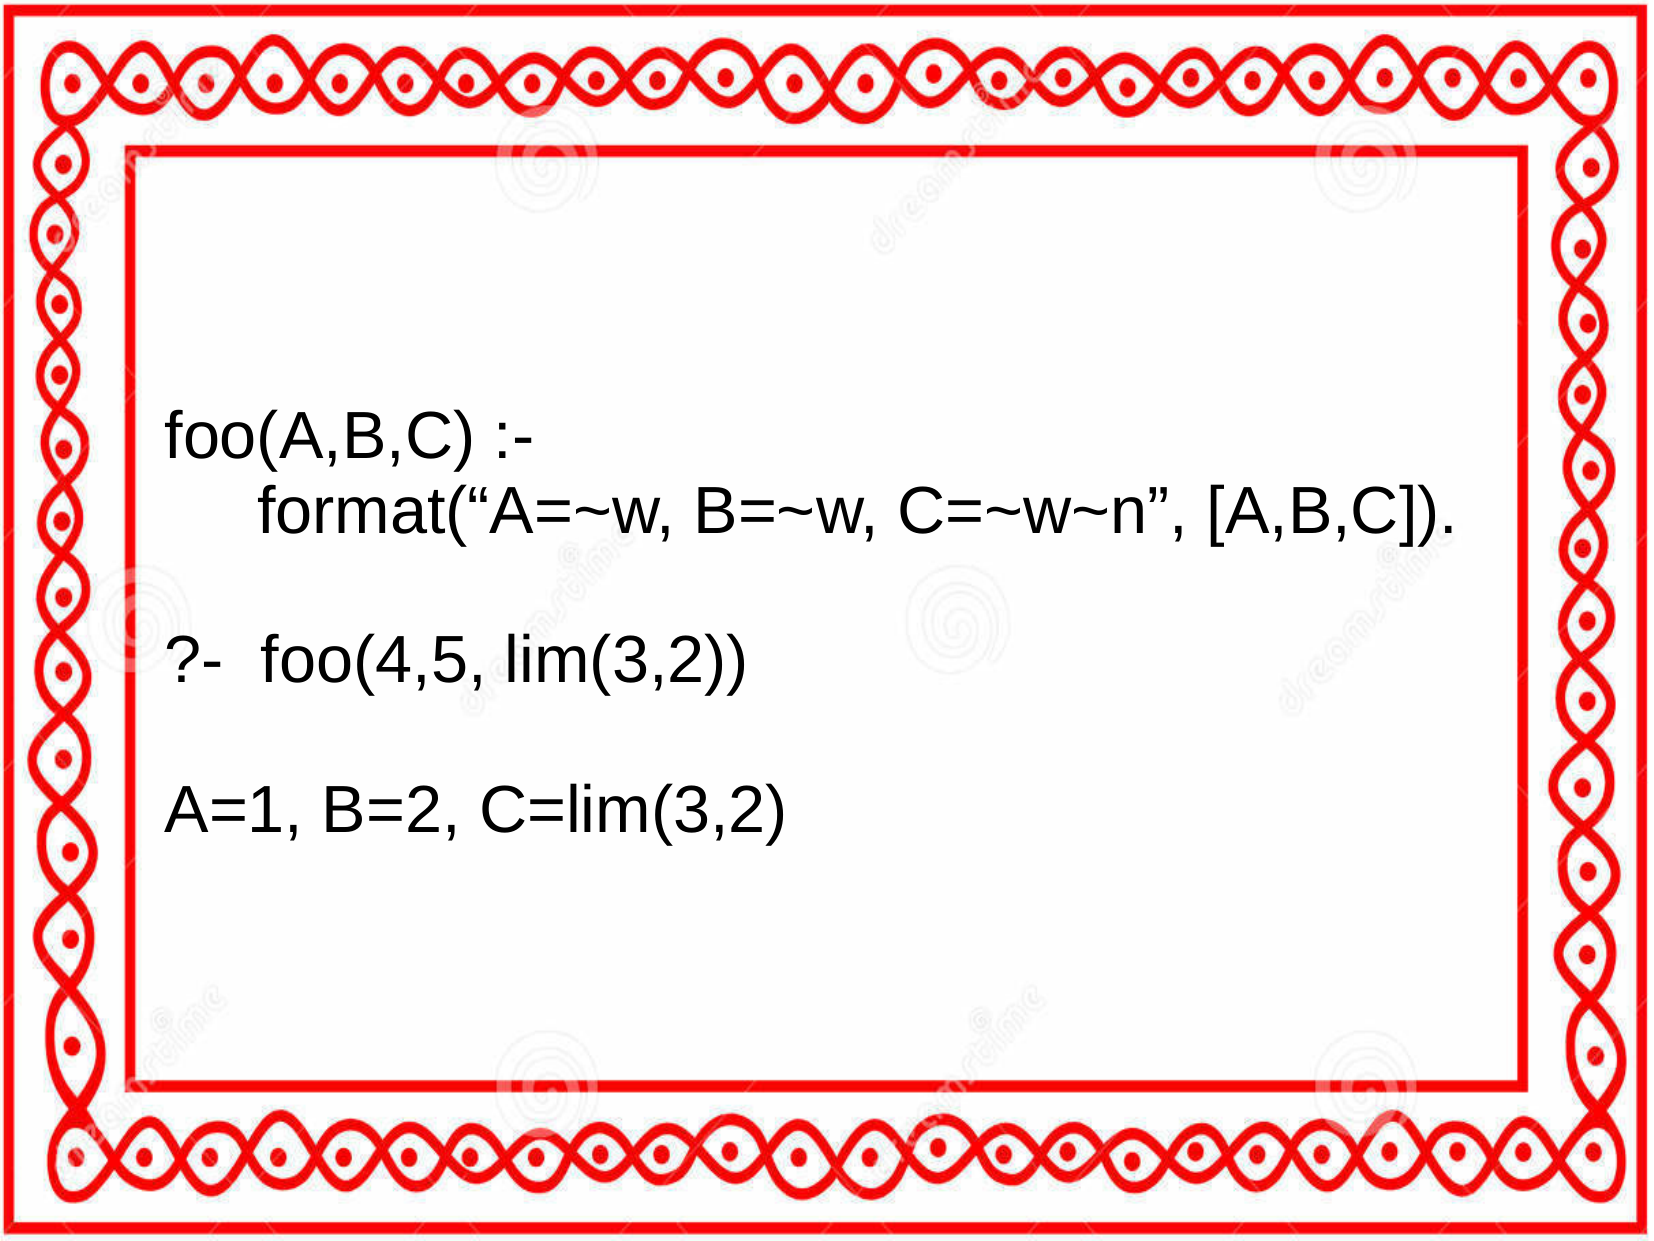

# foo(A,B,C) :-
 format(“A=~w, B=~w, C=~w~n”, [A,B,C]).
?- foo(4,5, lim(3,2))
A=1, B=2, C=lim(3,2)